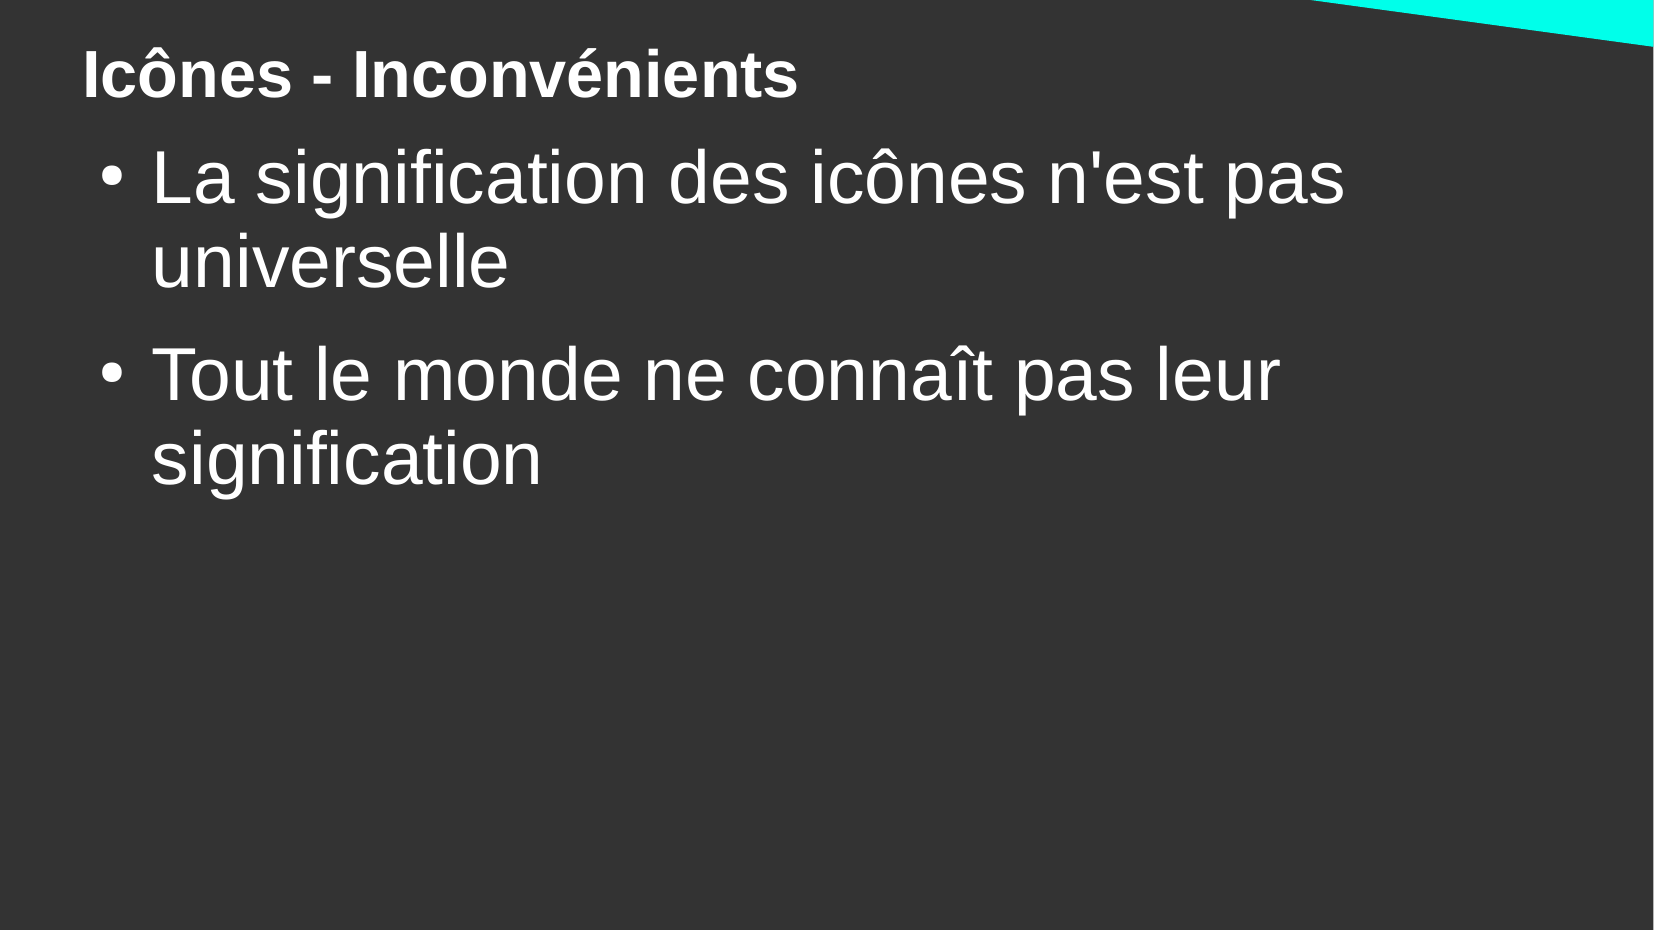

# Icônes - Inconvénients
La signification des icônes n'est pas universelle
Tout le monde ne connaît pas leur signification